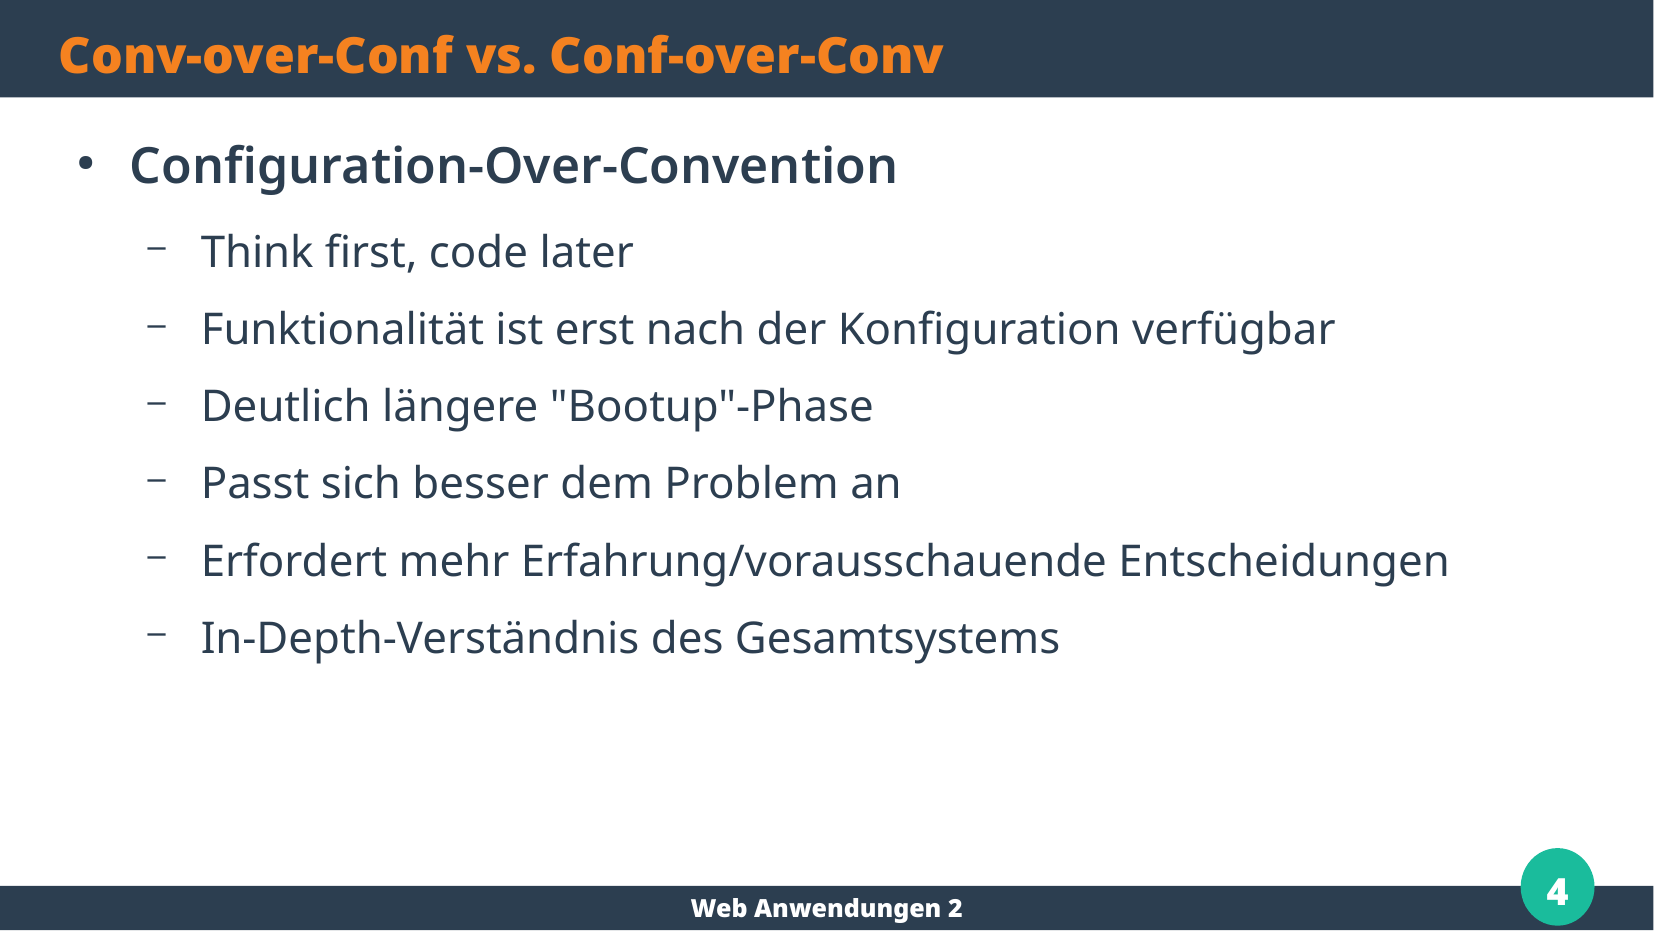

# Conv-over-Conf vs. Conf-over-Conv
Configuration-Over-Convention
Think first, code later
Funktionalität ist erst nach der Konfiguration verfügbar
Deutlich längere "Bootup"-Phase
Passt sich besser dem Problem an
Erfordert mehr Erfahrung/vorausschauende Entscheidungen
In-Depth-Verständnis des Gesamtsystems
4